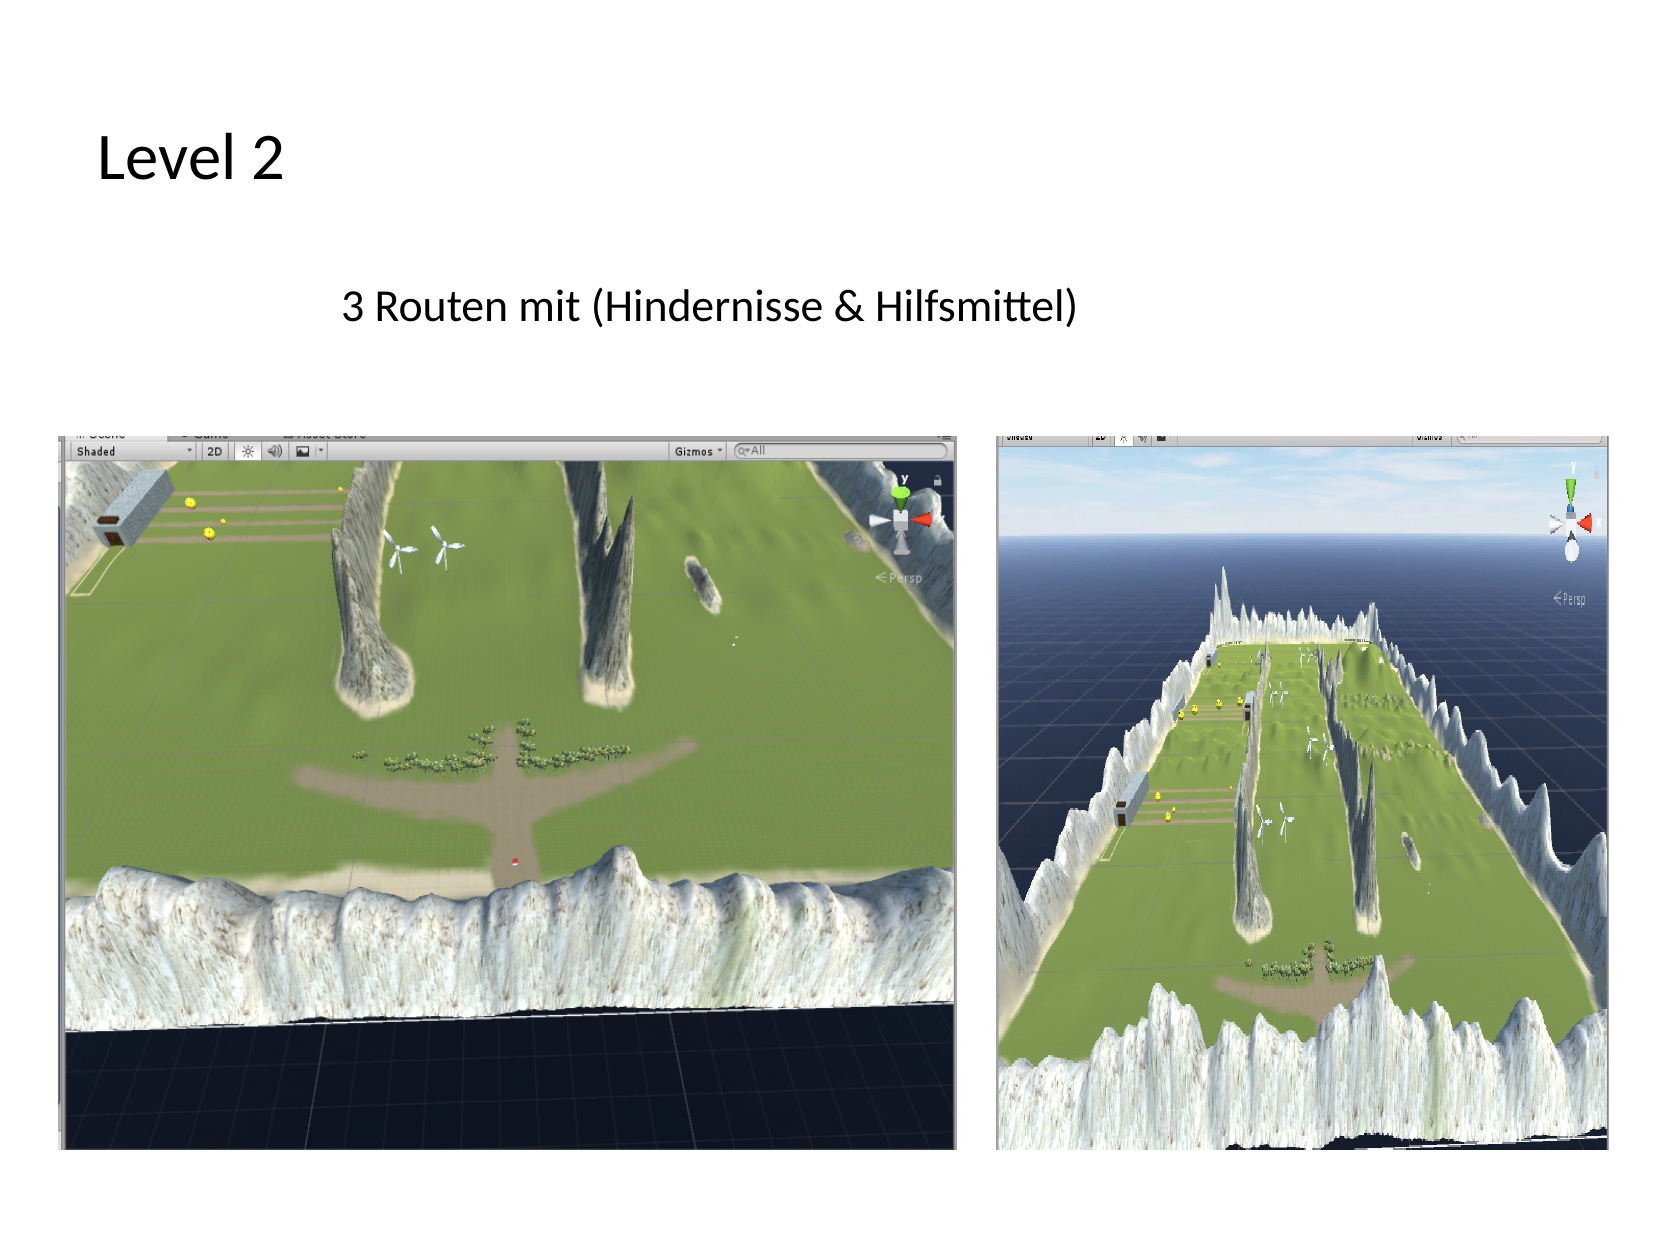

# Level 2
3 Routen mit (Hindernisse & Hilfsmittel)